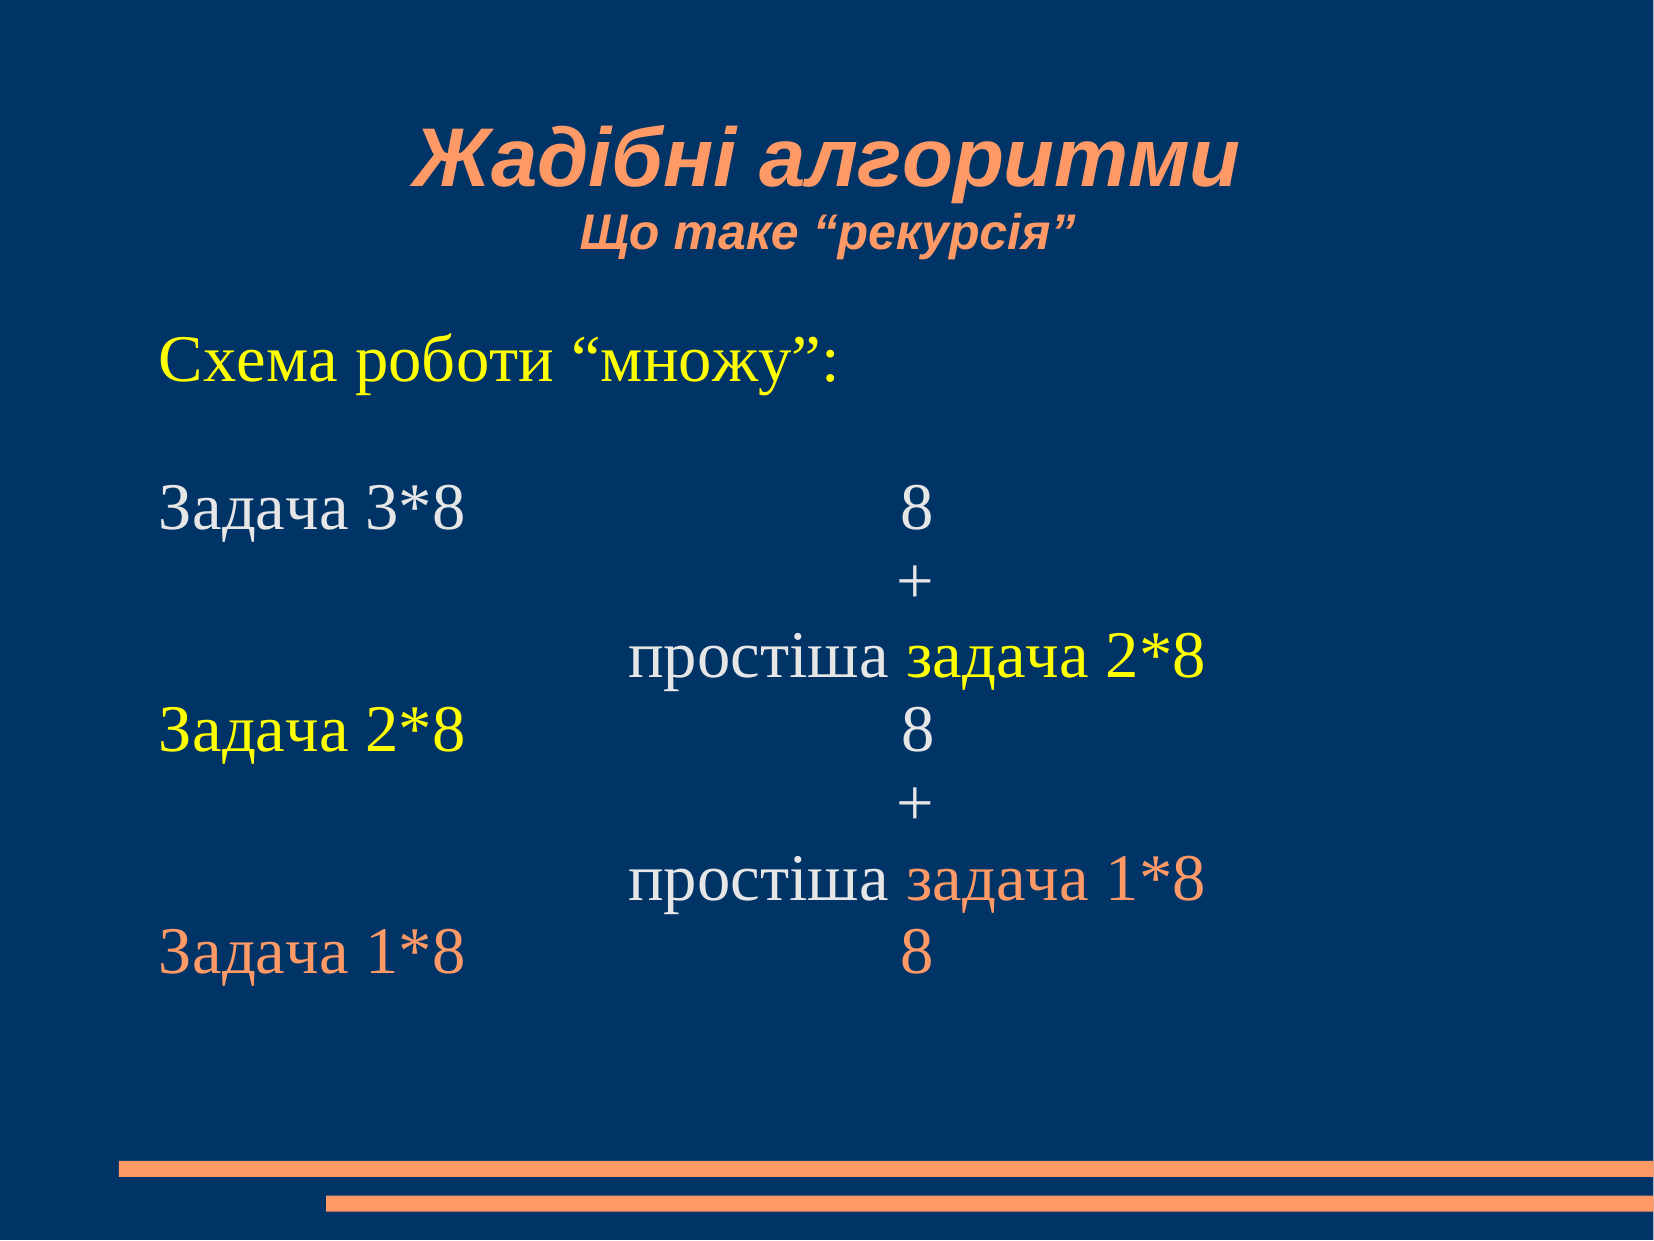

Жадібні алгоритми
Що таке “рекурсія”
# Схема роботи “множу”:
Задача 3*8 8
 +
 простіша задача 2*8
Задача 2*8 8
 +
 простіша задача 1*8
Задача 1*8 8